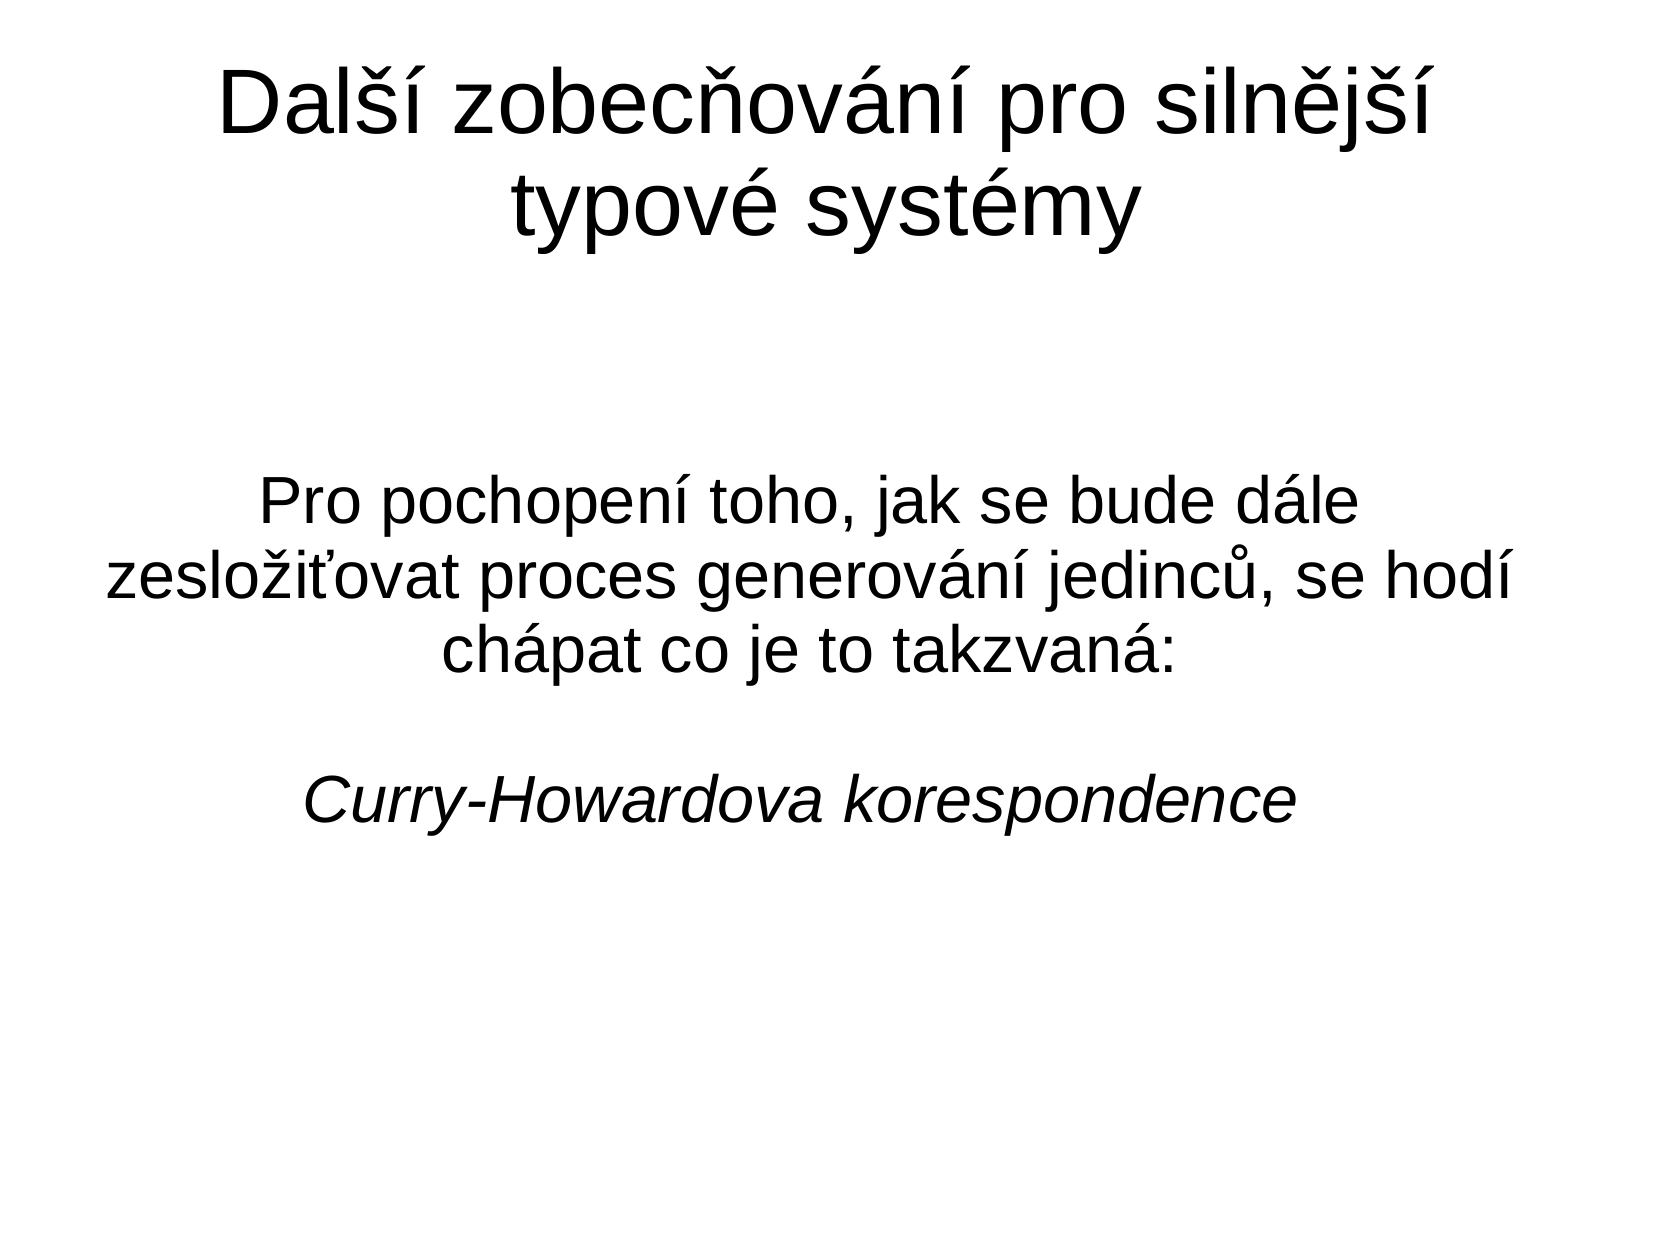

# Další zobecňování pro silnější typové systémy
Pro pochopení toho, jak se bude dále zesložiťovat proces generování jedinců, se hodí chápat co je to takzvaná:
Curry-Howardova korespondence